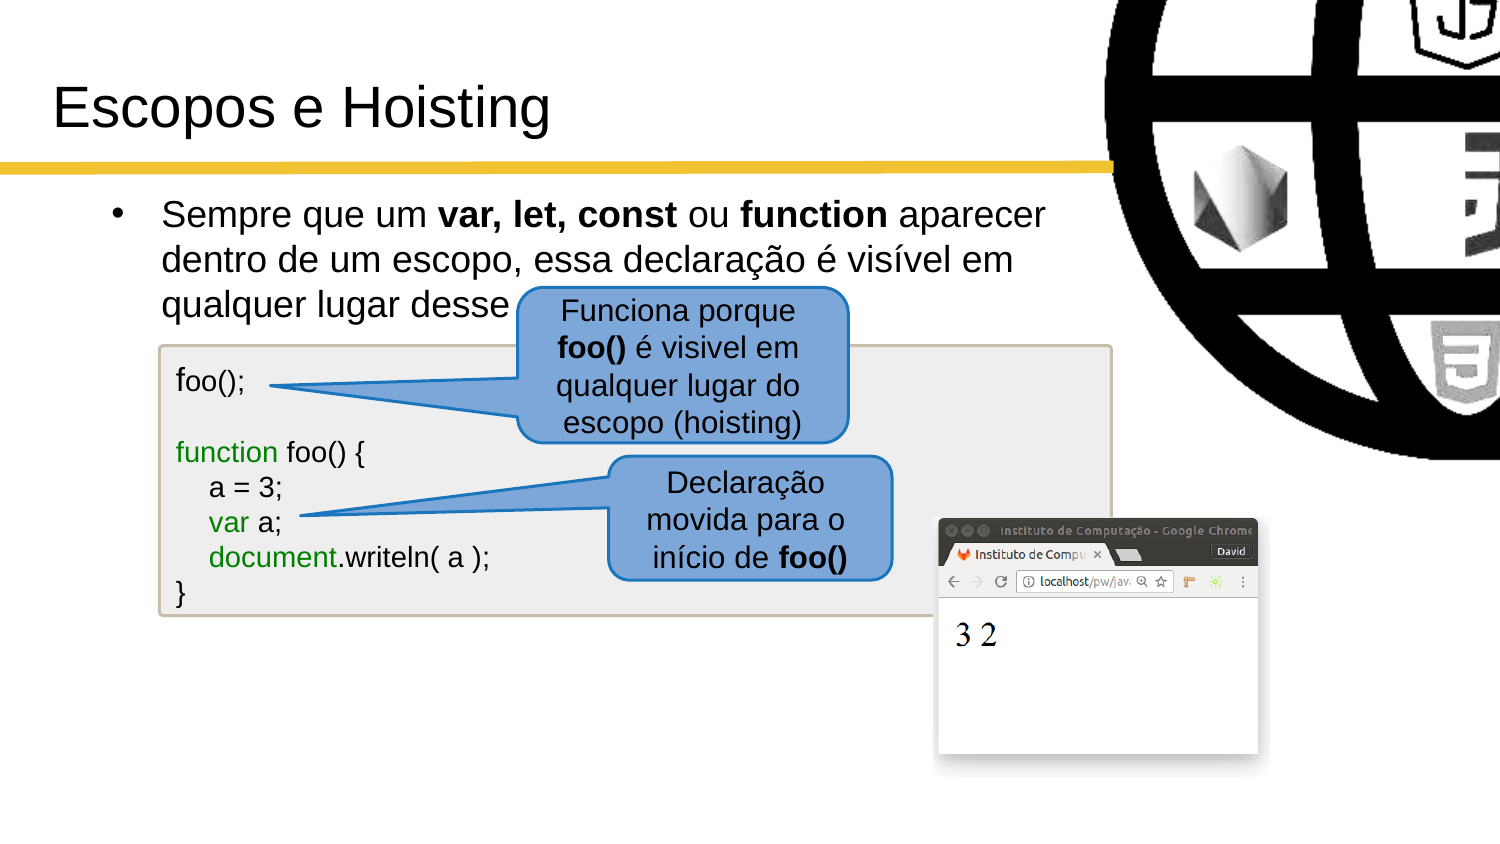

Escopos e Hoisting
Sempre que um var, let, const ou function aparecer dentro de um escopo, essa declaração é visível em qualquer lugar desse escopo
Funciona porque
foo() é visivel em
qualquer lugar do
escopo (hoisting)
foo();
function foo() {
 a = 3;
 var a;
 document.writeln( a );
}
Declaração
movida para o
início de foo()